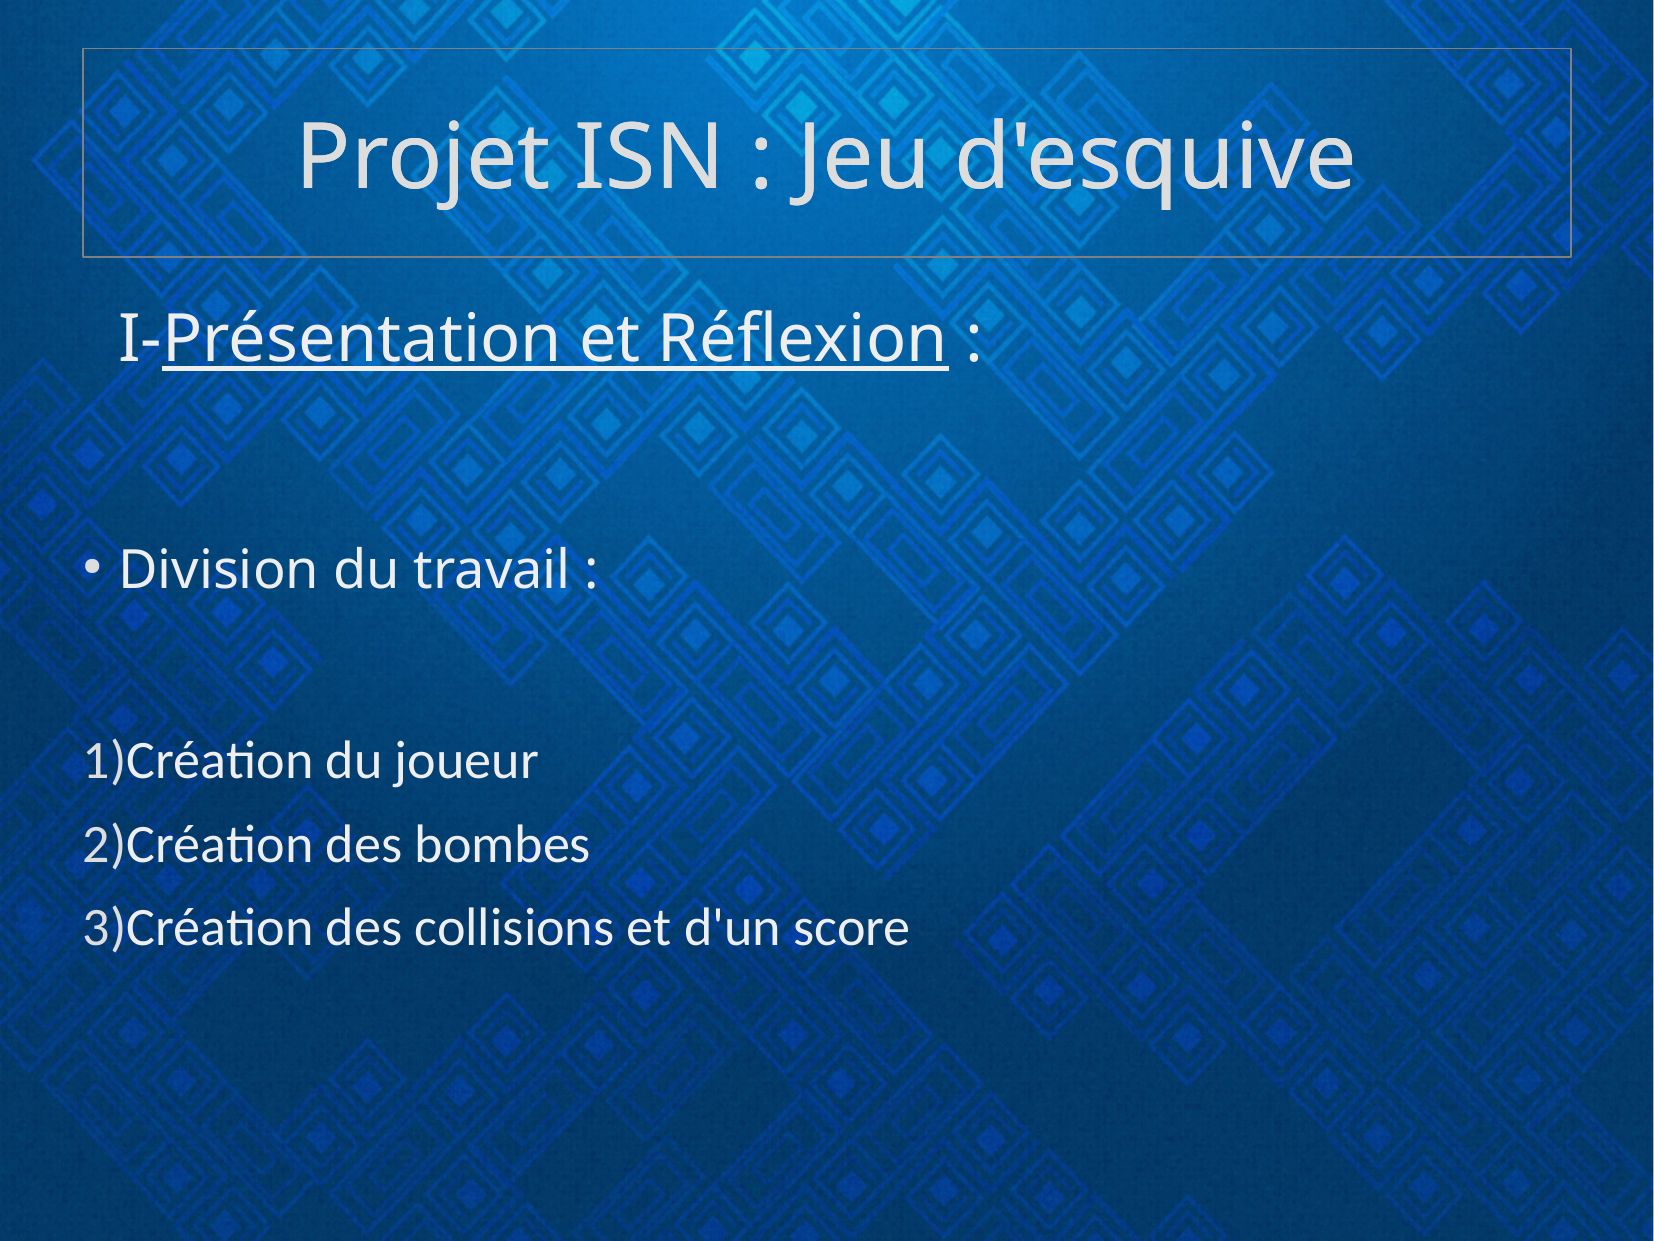

Projet ISN : Jeu d'esquive
# Projet ISN : Jeu d'esquive
I-Présentation et Réflexion :
Division du travail :
Création du joueur
Création des bombes
Création des collisions et d'un score